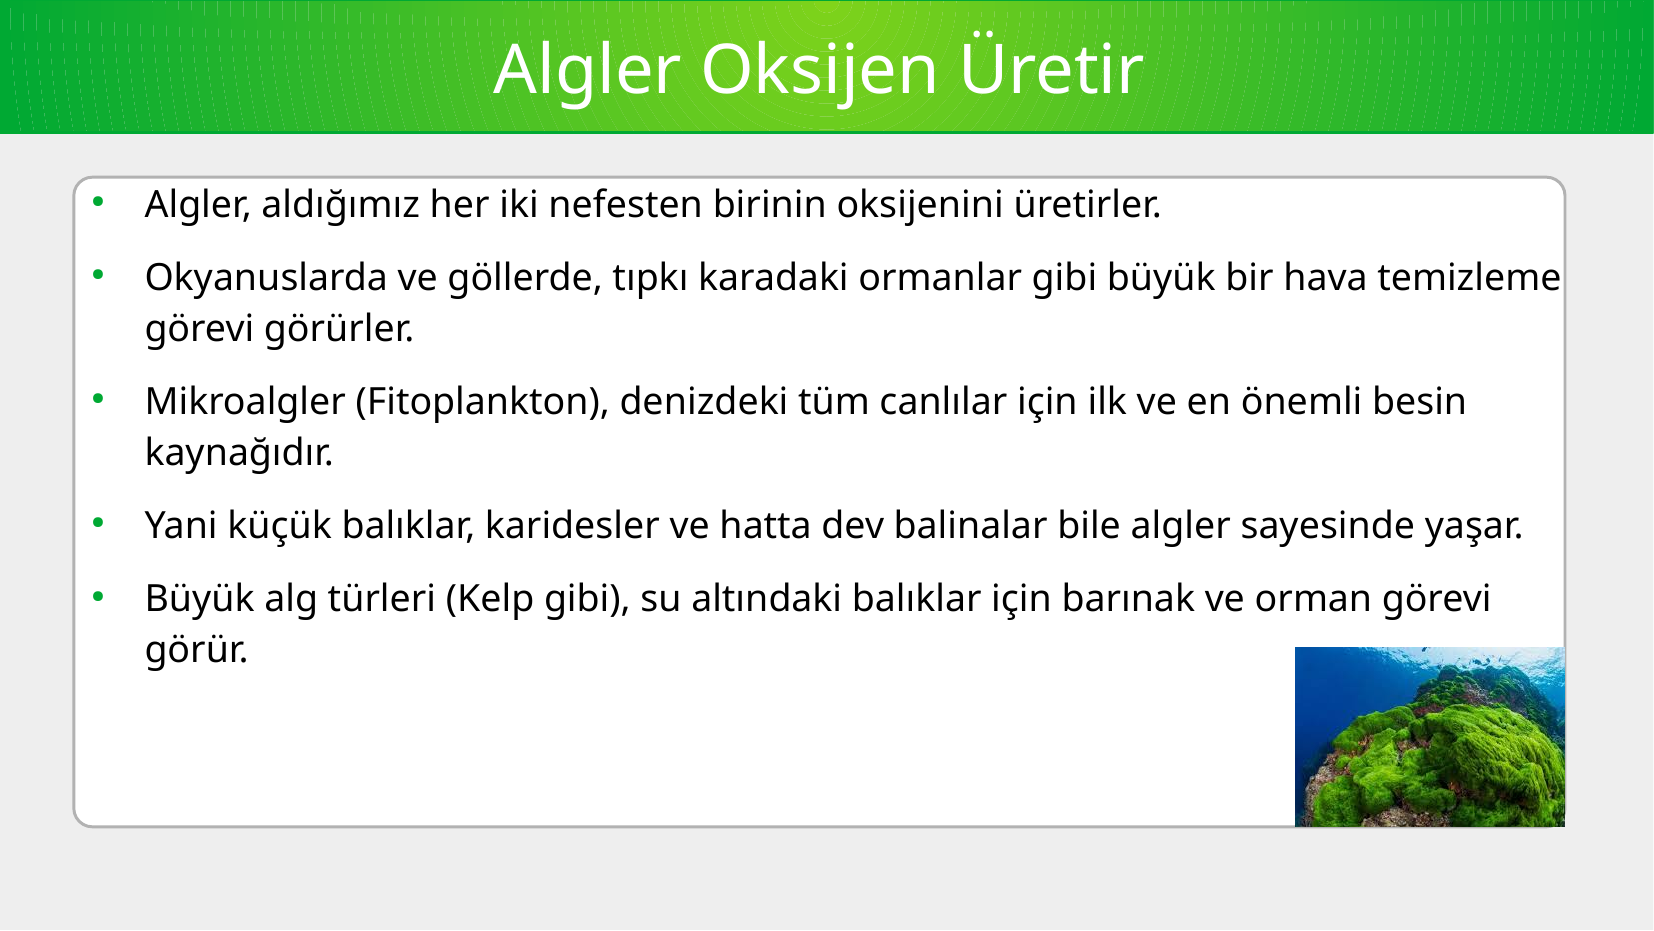

# Algler Oksijen Üretir
Algler, aldığımız her iki nefesten birinin oksijenini üretirler.
Okyanuslarda ve göllerde, tıpkı karadaki ormanlar gibi büyük bir hava temizleme görevi görürler.
Mikroalgler (Fitoplankton), denizdeki tüm canlılar için ilk ve en önemli besin kaynağıdır.
Yani küçük balıklar, karidesler ve hatta dev balinalar bile algler sayesinde yaşar.
Büyük alg türleri (Kelp gibi), su altındaki balıklar için barınak ve orman görevi görür.